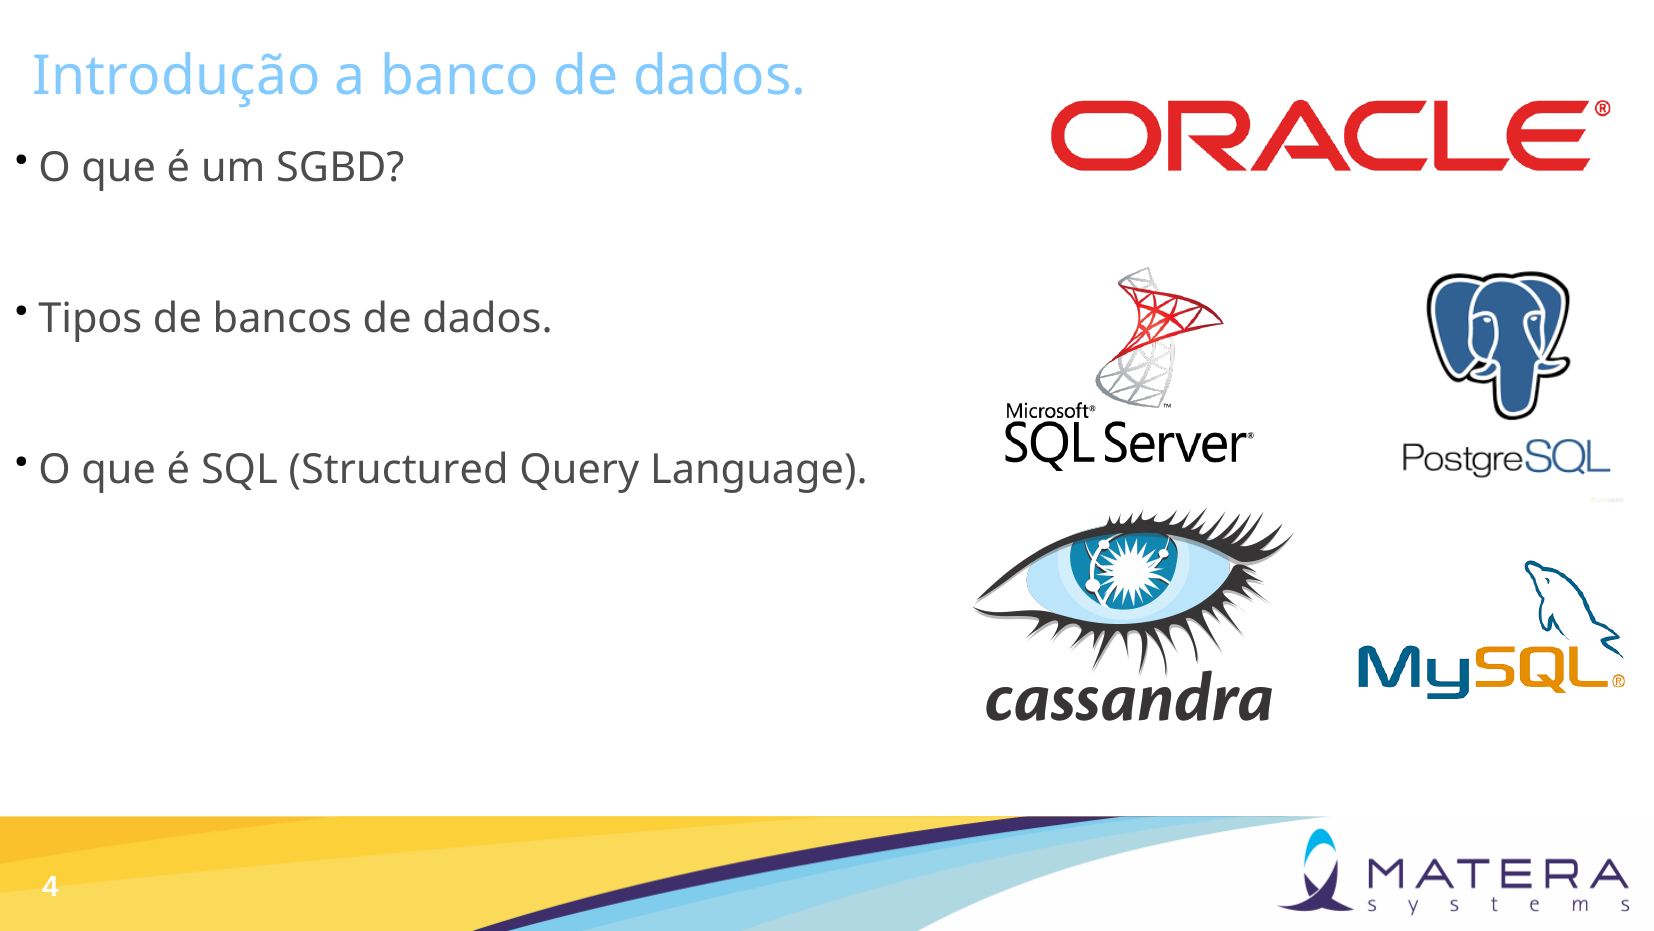

# Introdução a banco de dados.
O que é um SGBD?
Tipos de bancos de dados.
O que é SQL (Structured Query Language).